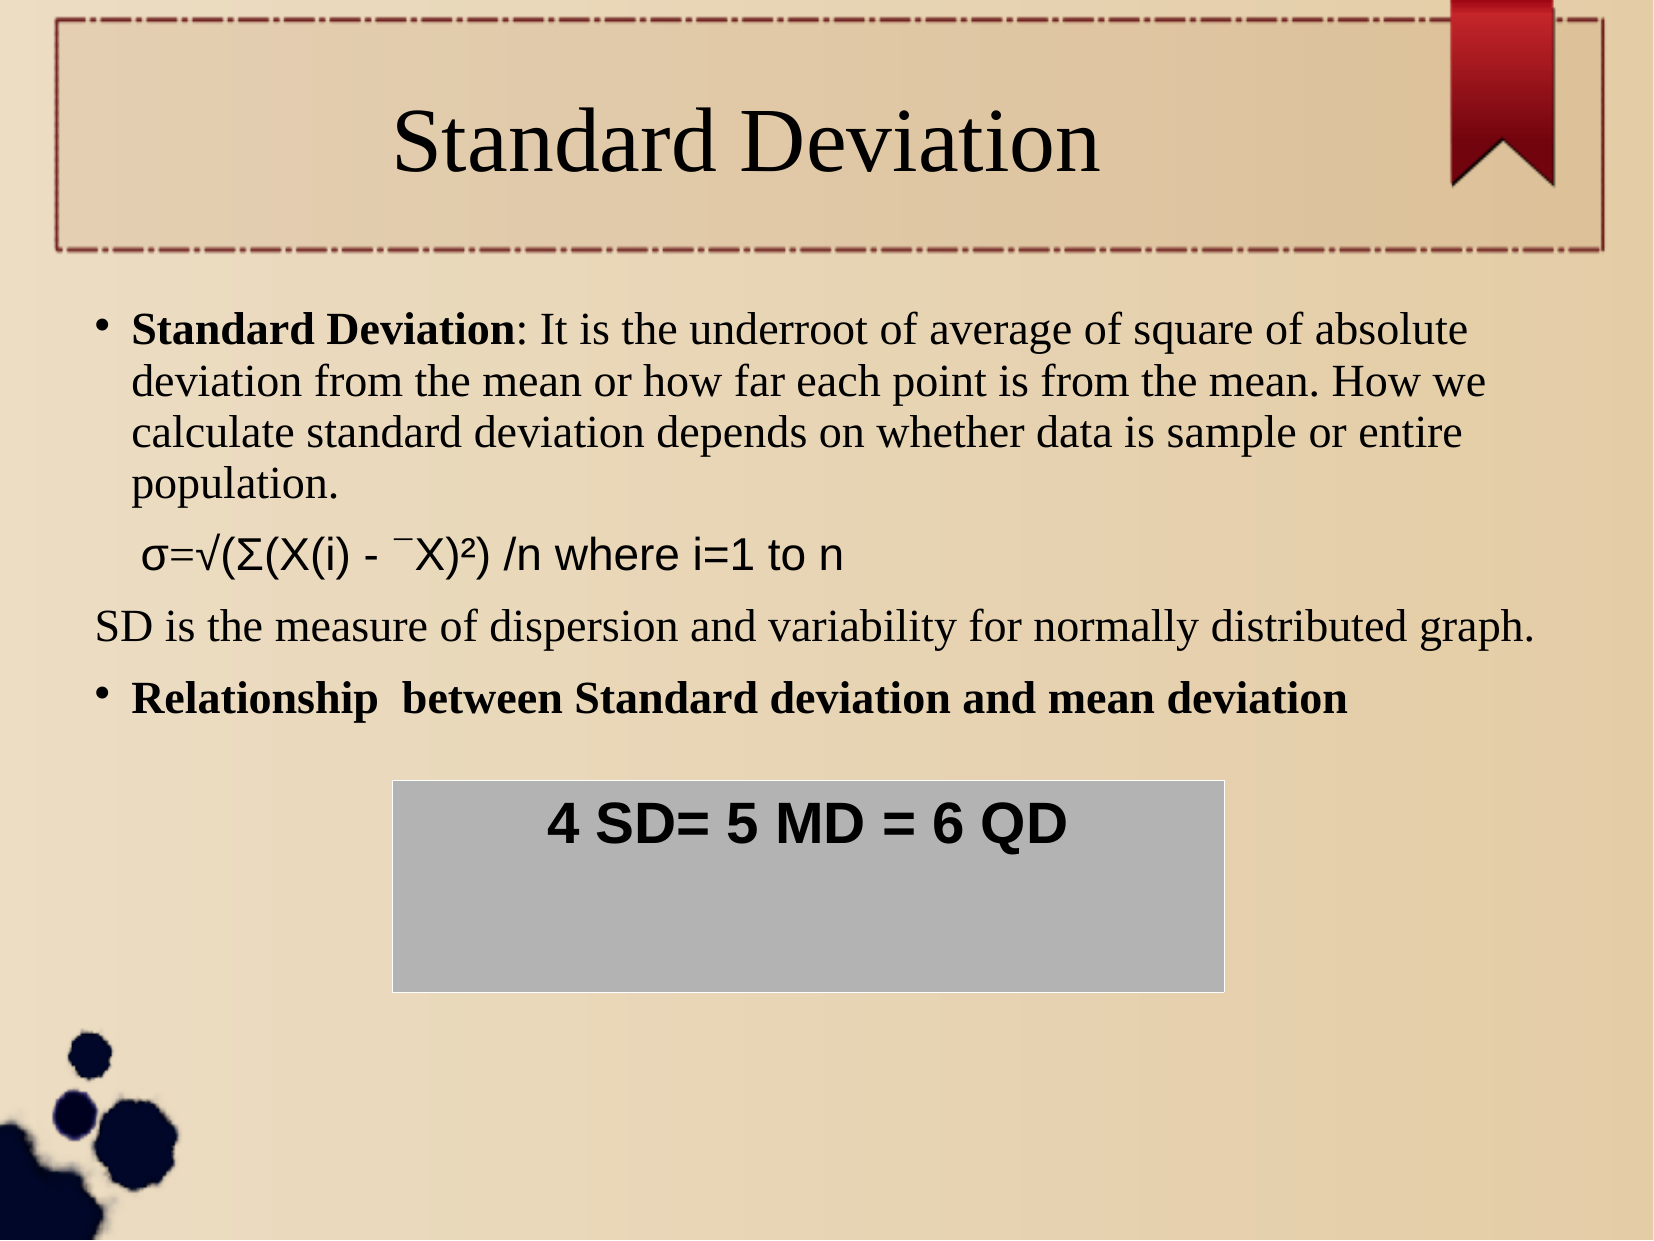

# Standard Deviation
Standard Deviation: It is the underroot of average of square of absolute deviation from the mean or how far each point is from the mean. How we calculate standard deviation depends on whether data is sample or entire population.
 σ=√(Σ(X(i) - X)²) /n where i=1 to n
SD is the measure of dispersion and variability for normally distributed graph.
Relationship between Standard deviation and mean deviation
| 4 SD= 5 MD = 6 QD |
| --- |